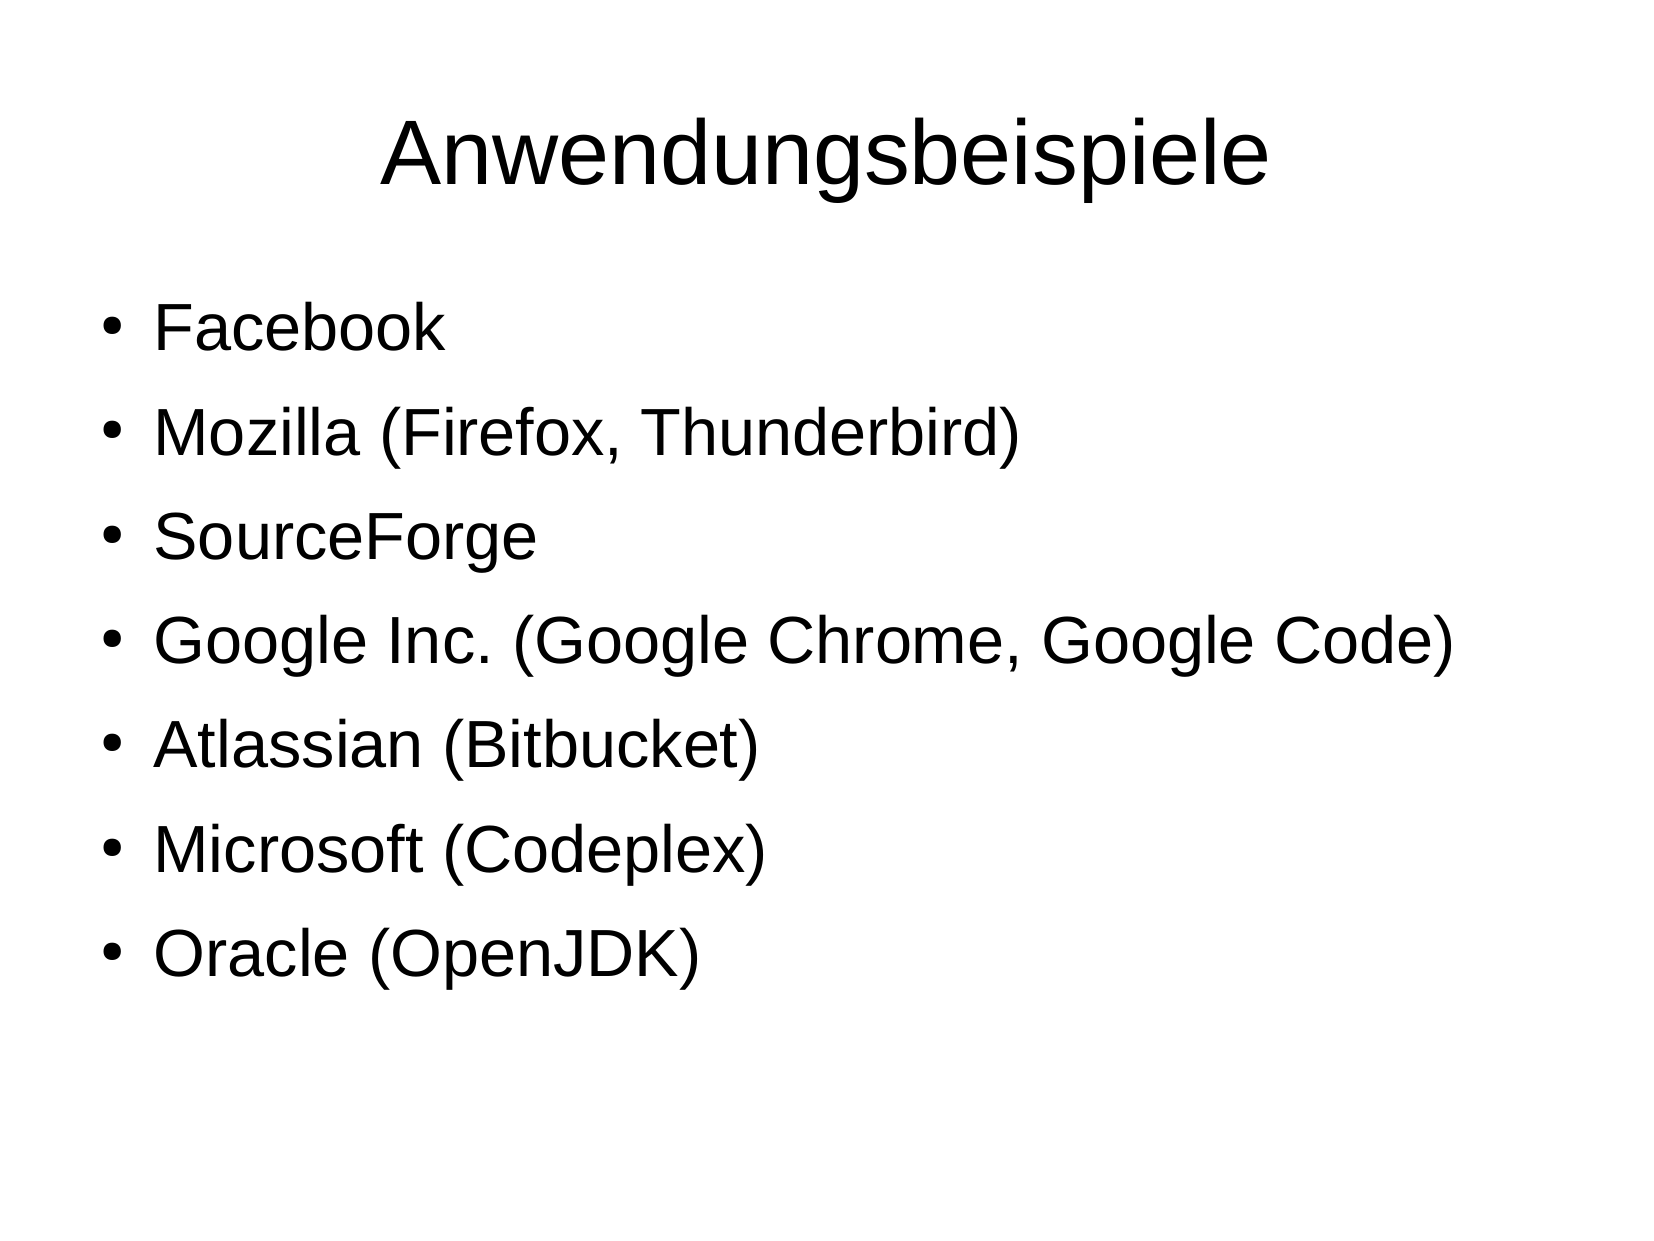

# Anwendungsbeispiele
Facebook
Mozilla (Firefox, Thunderbird)
SourceForge
Google Inc. (Google Chrome, Google Code)
Atlassian (Bitbucket)
Microsoft (Codeplex)
Oracle (OpenJDK)